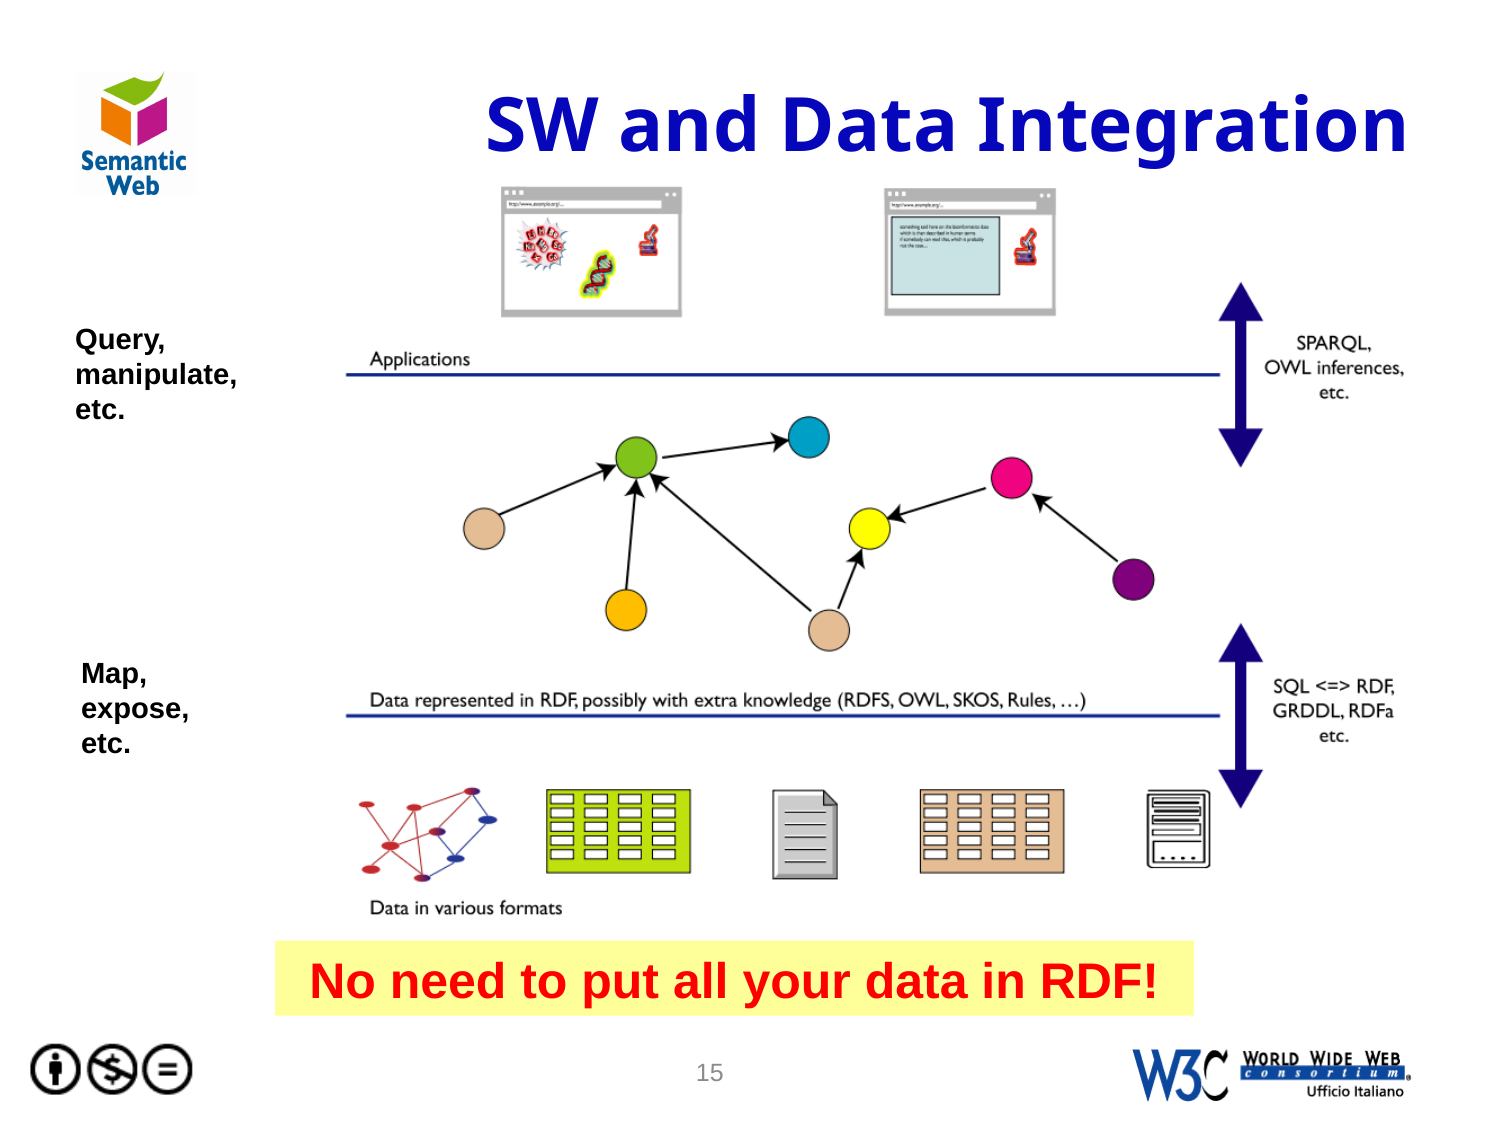

# SW and Data Integration
Query, manipulate, etc.
Map,
expose,
etc.
No need to put all your data in RDF!